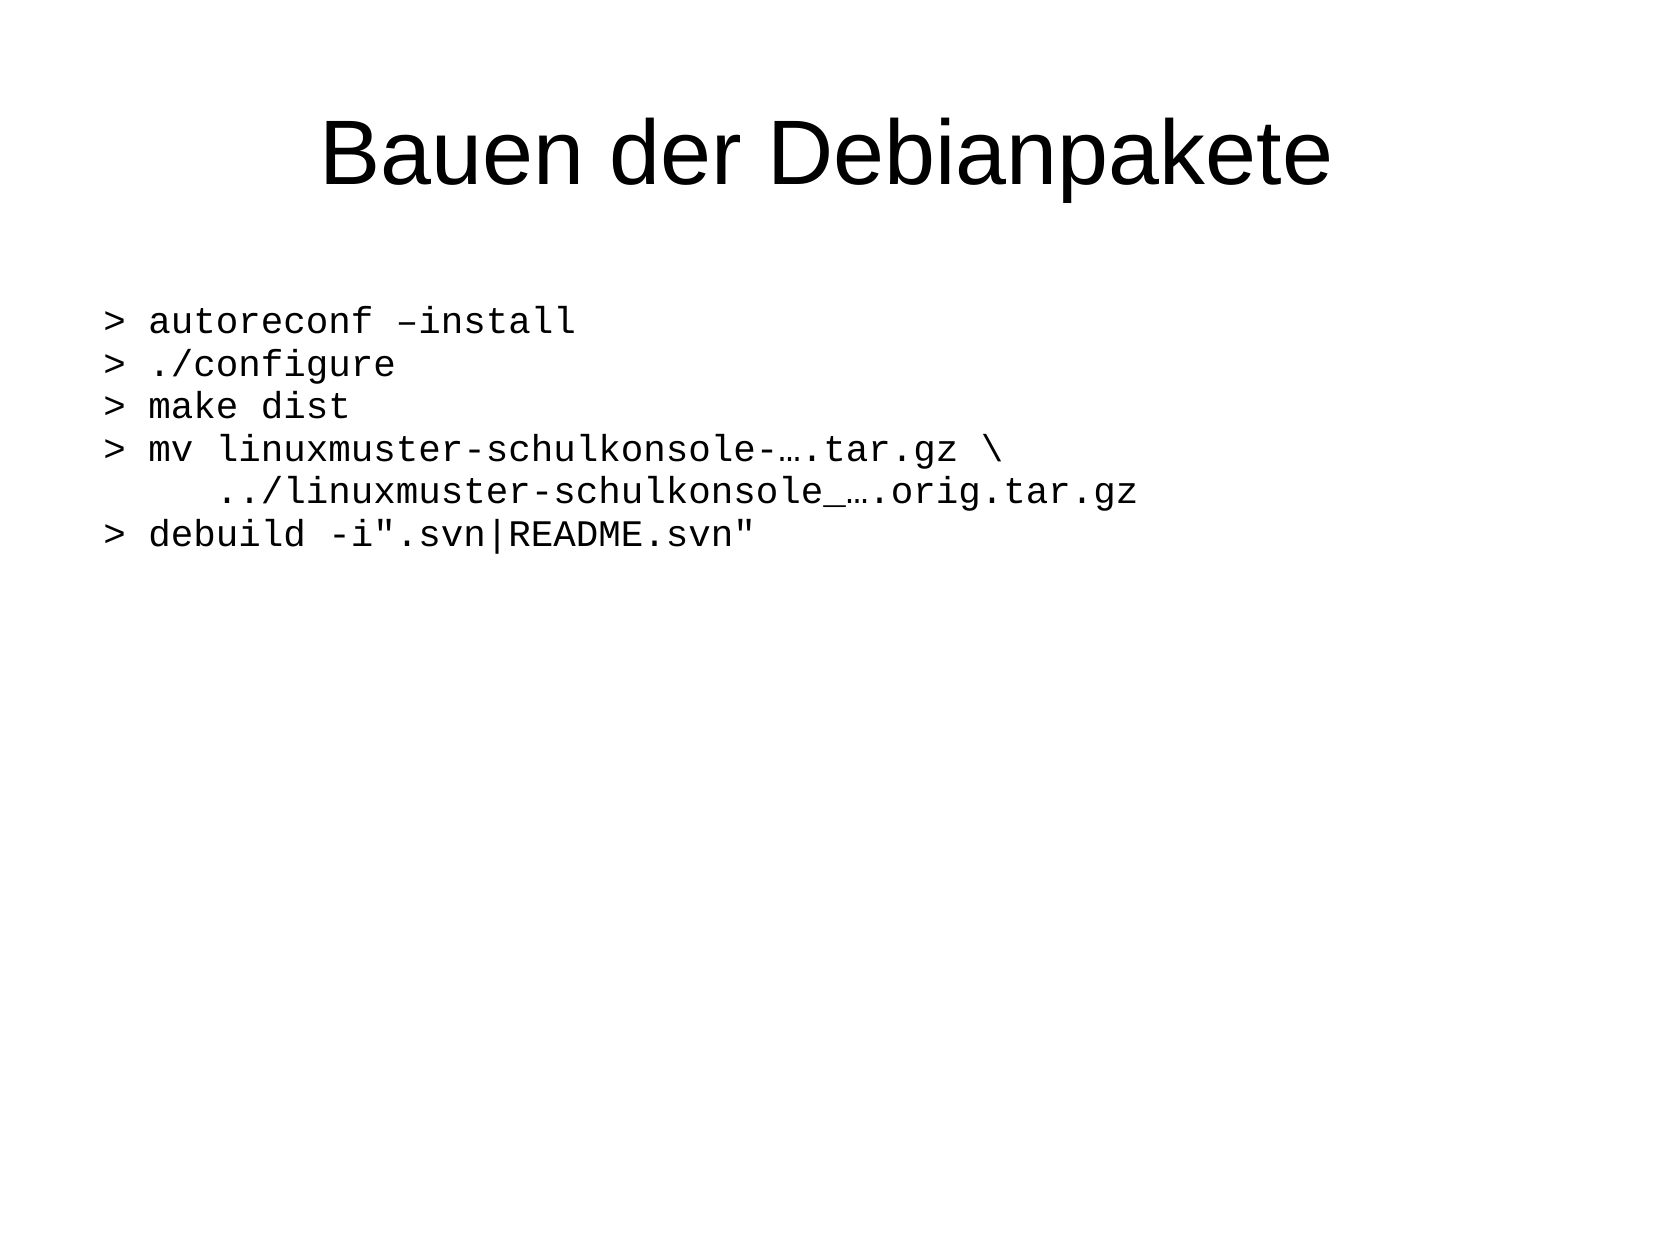

# Bauen der Debianpakete
> autoreconf –install
> ./configure
> make dist
> mv linuxmuster-schulkonsole-….tar.gz \
 ../linuxmuster-schulkonsole_….orig.tar.gz
> debuild -i".svn|README.svn"